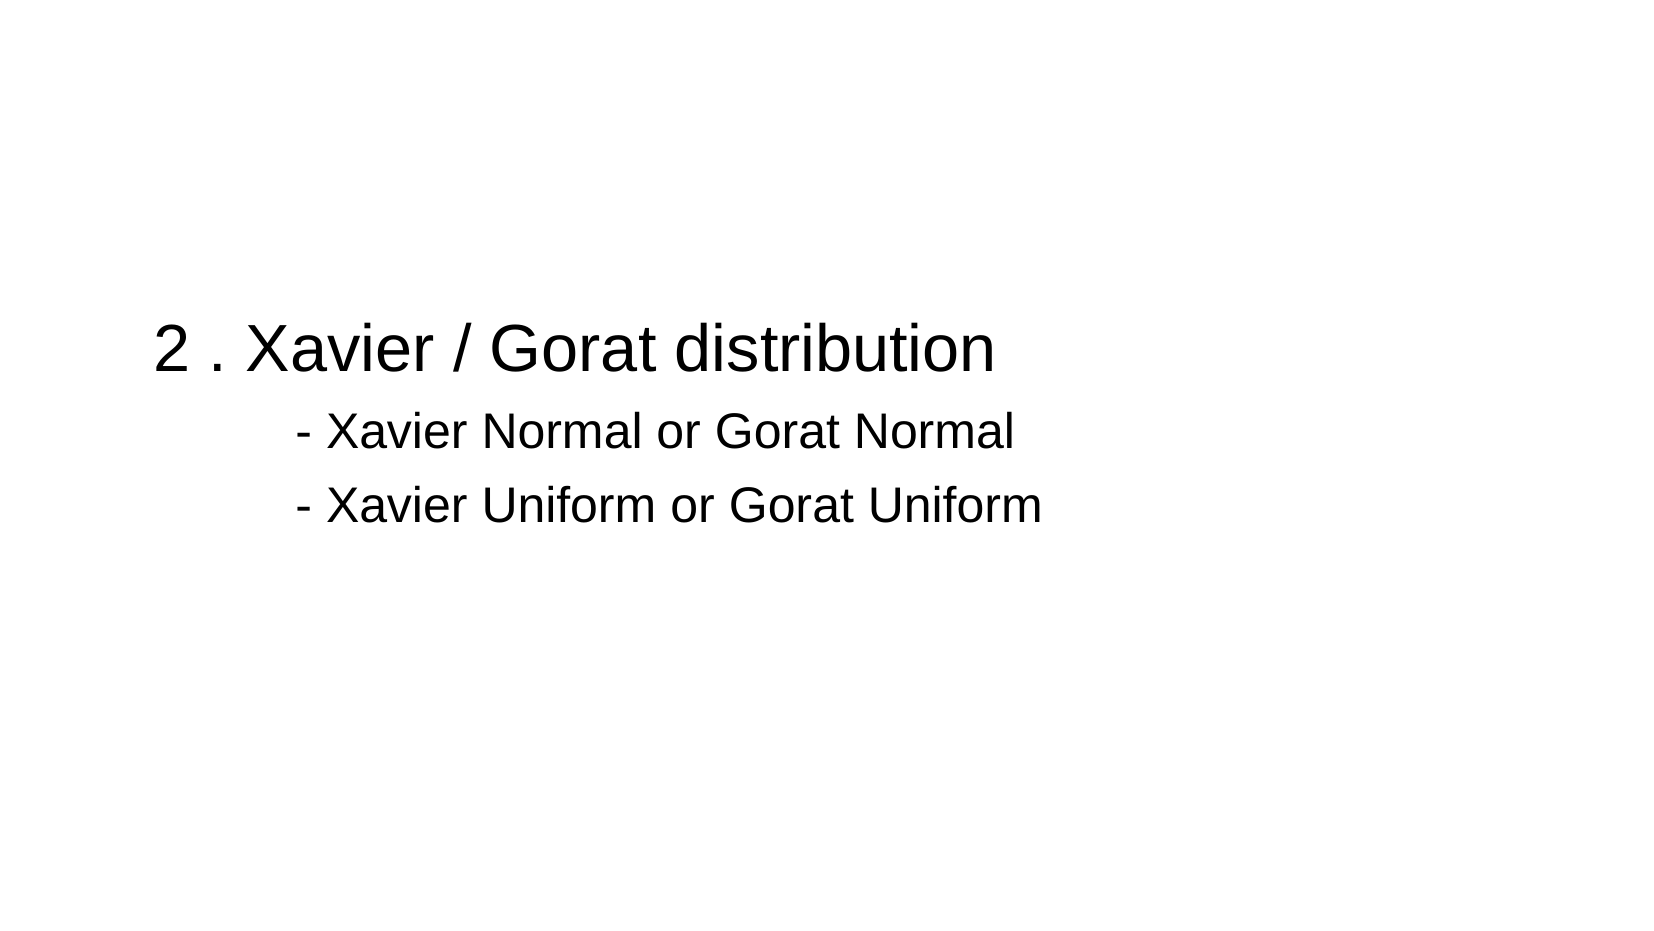

# 2 . Xavier / Gorat distribution
- Xavier Normal or Gorat Normal
- Xavier Uniform or Gorat Uniform